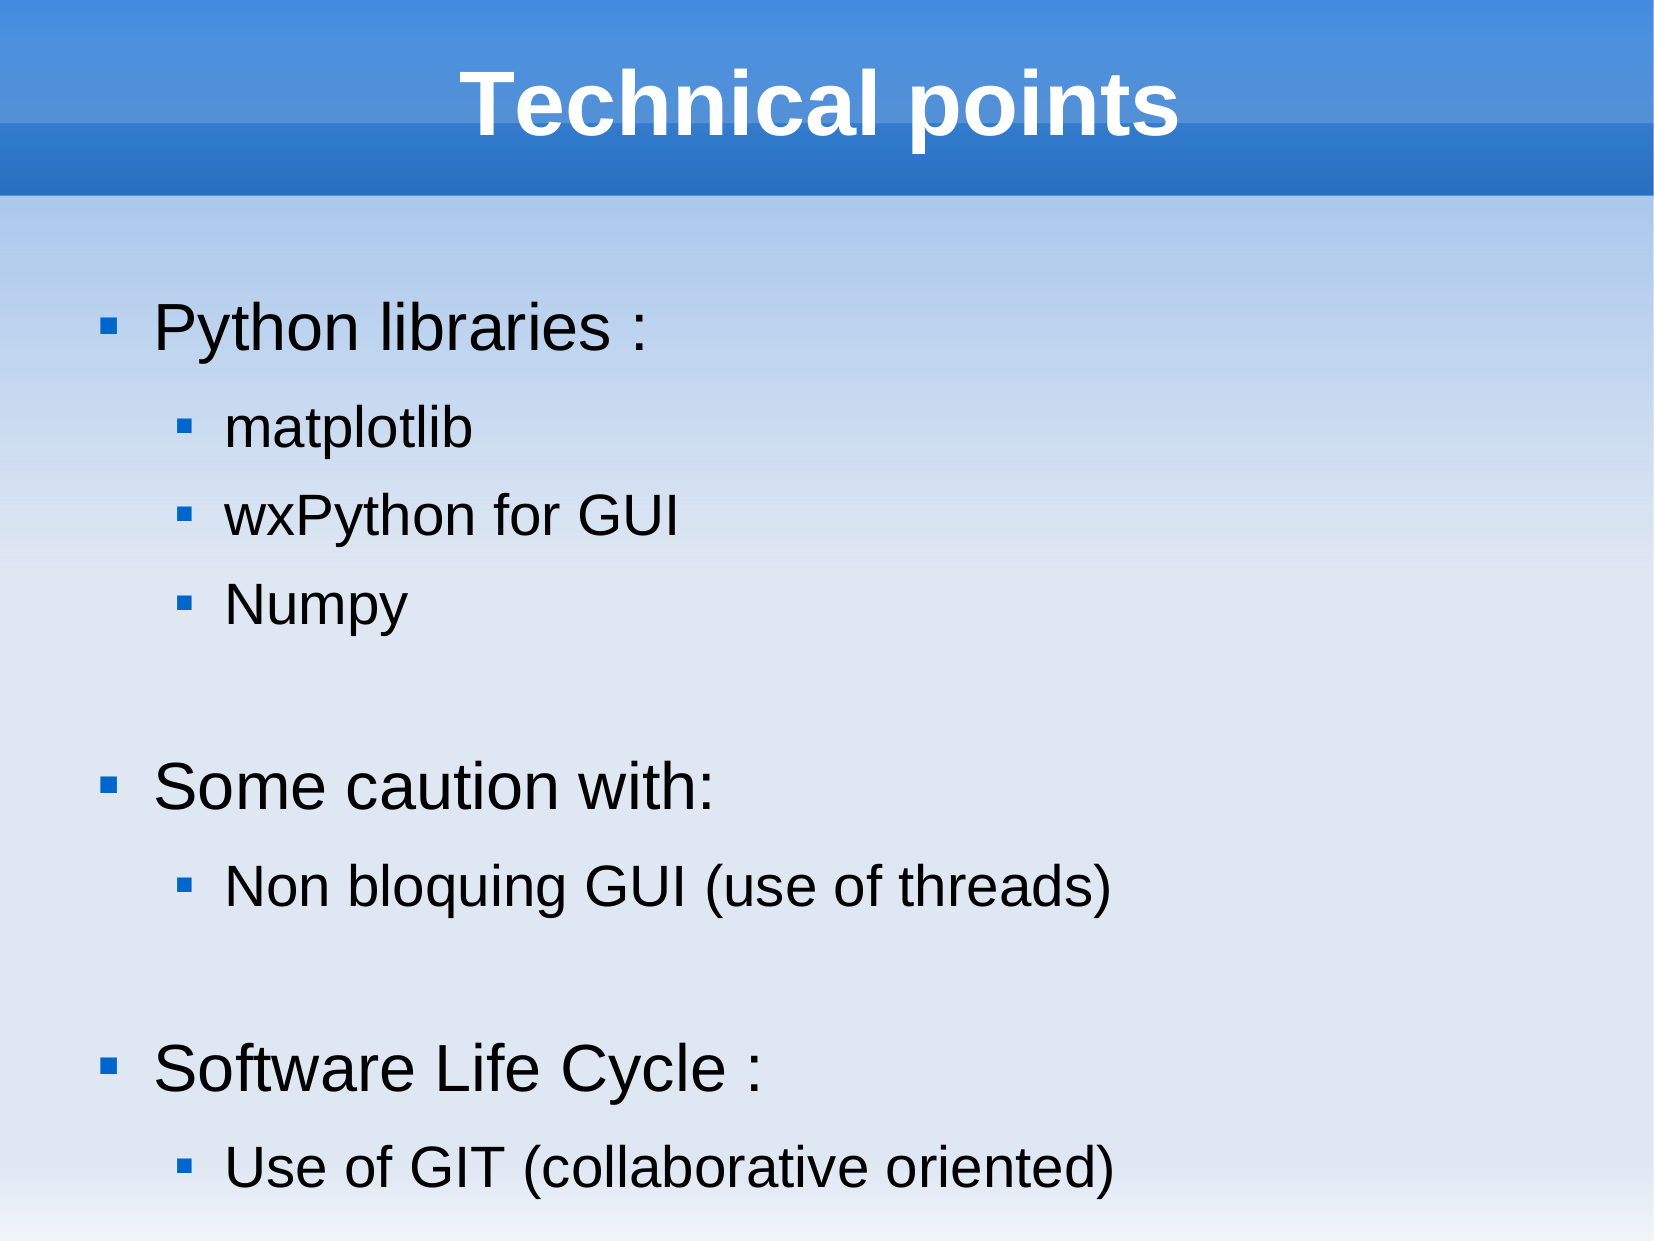

# Technical points
Python libraries :
matplotlib
wxPython for GUI
Numpy
Some caution with:
Non bloquing GUI (use of threads)
Software Life Cycle :
Use of GIT (collaborative oriented)